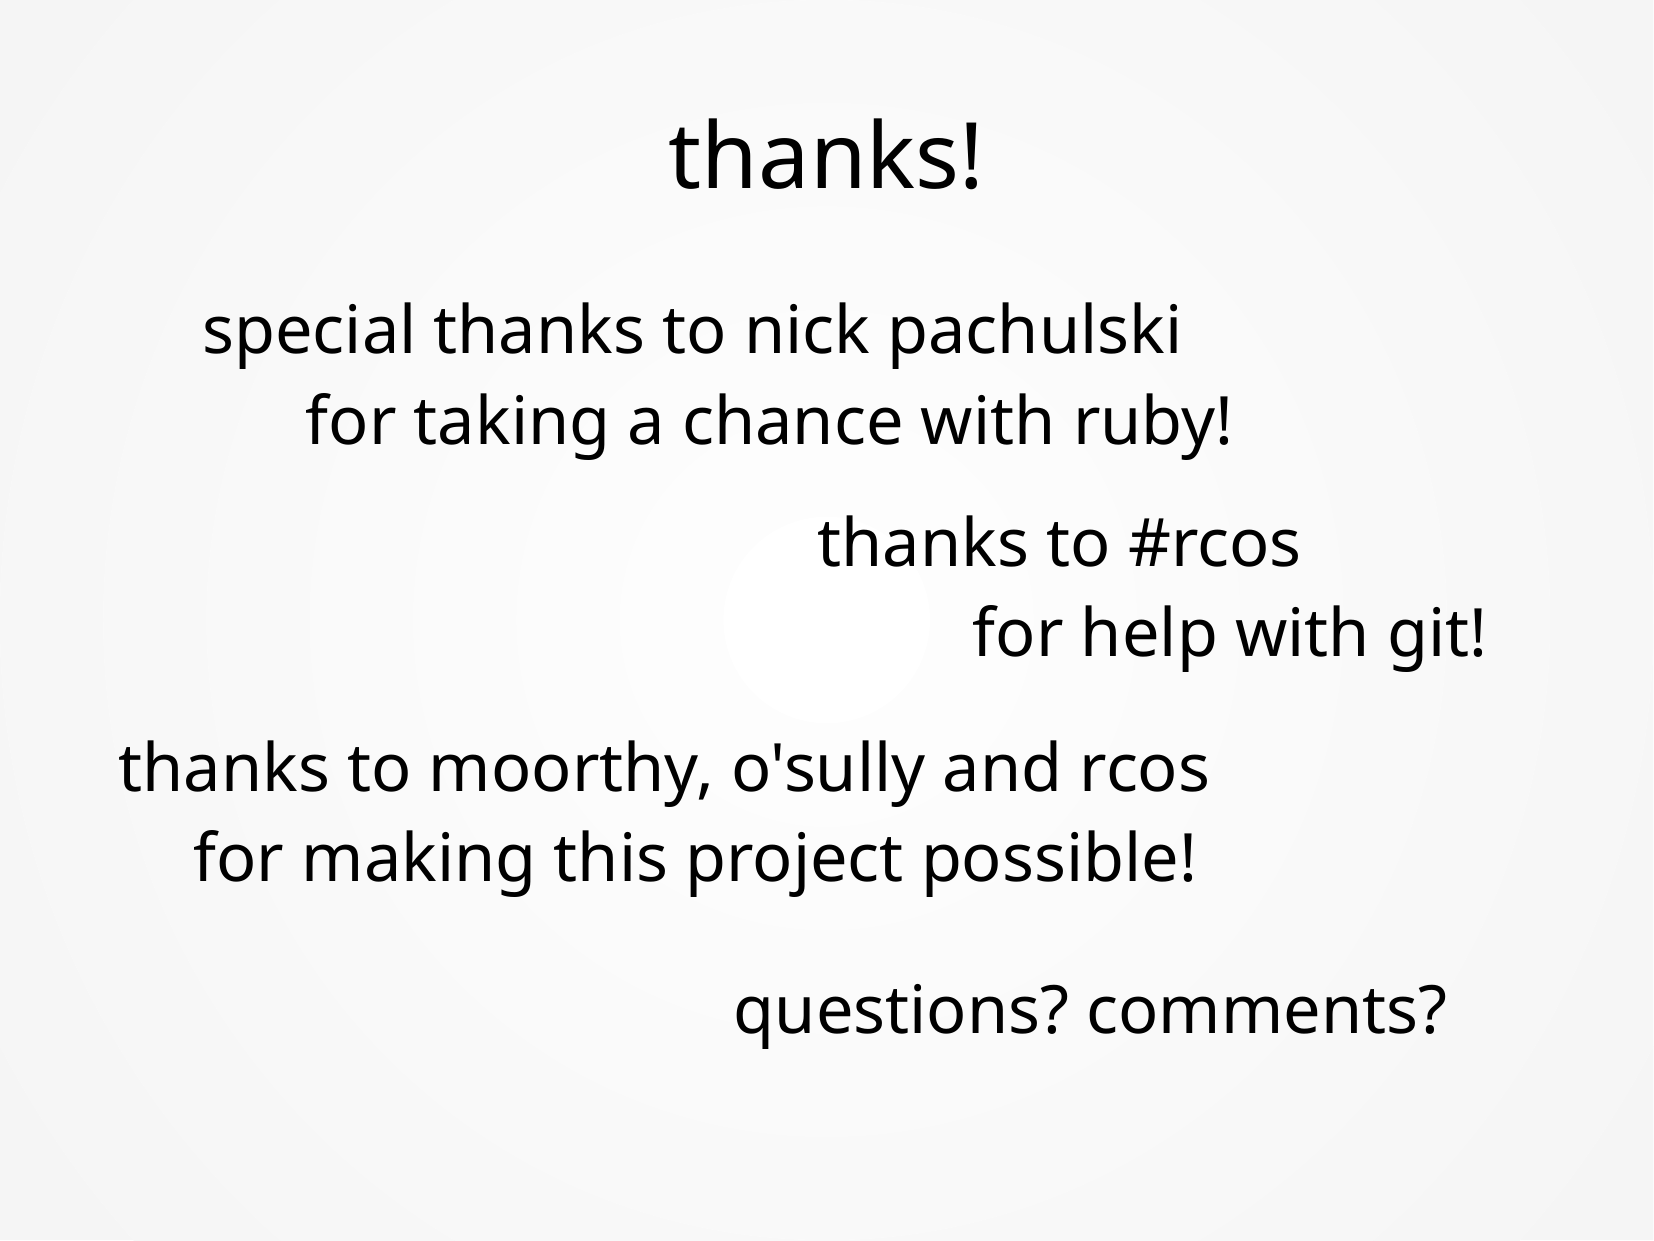

# thanks!
special thanks to nick pachulski
 for taking a chance with ruby!
thanks to #rcos
 for help with git!
thanks to moorthy, o'sully and rcos
	for making this project possible!
questions? comments?